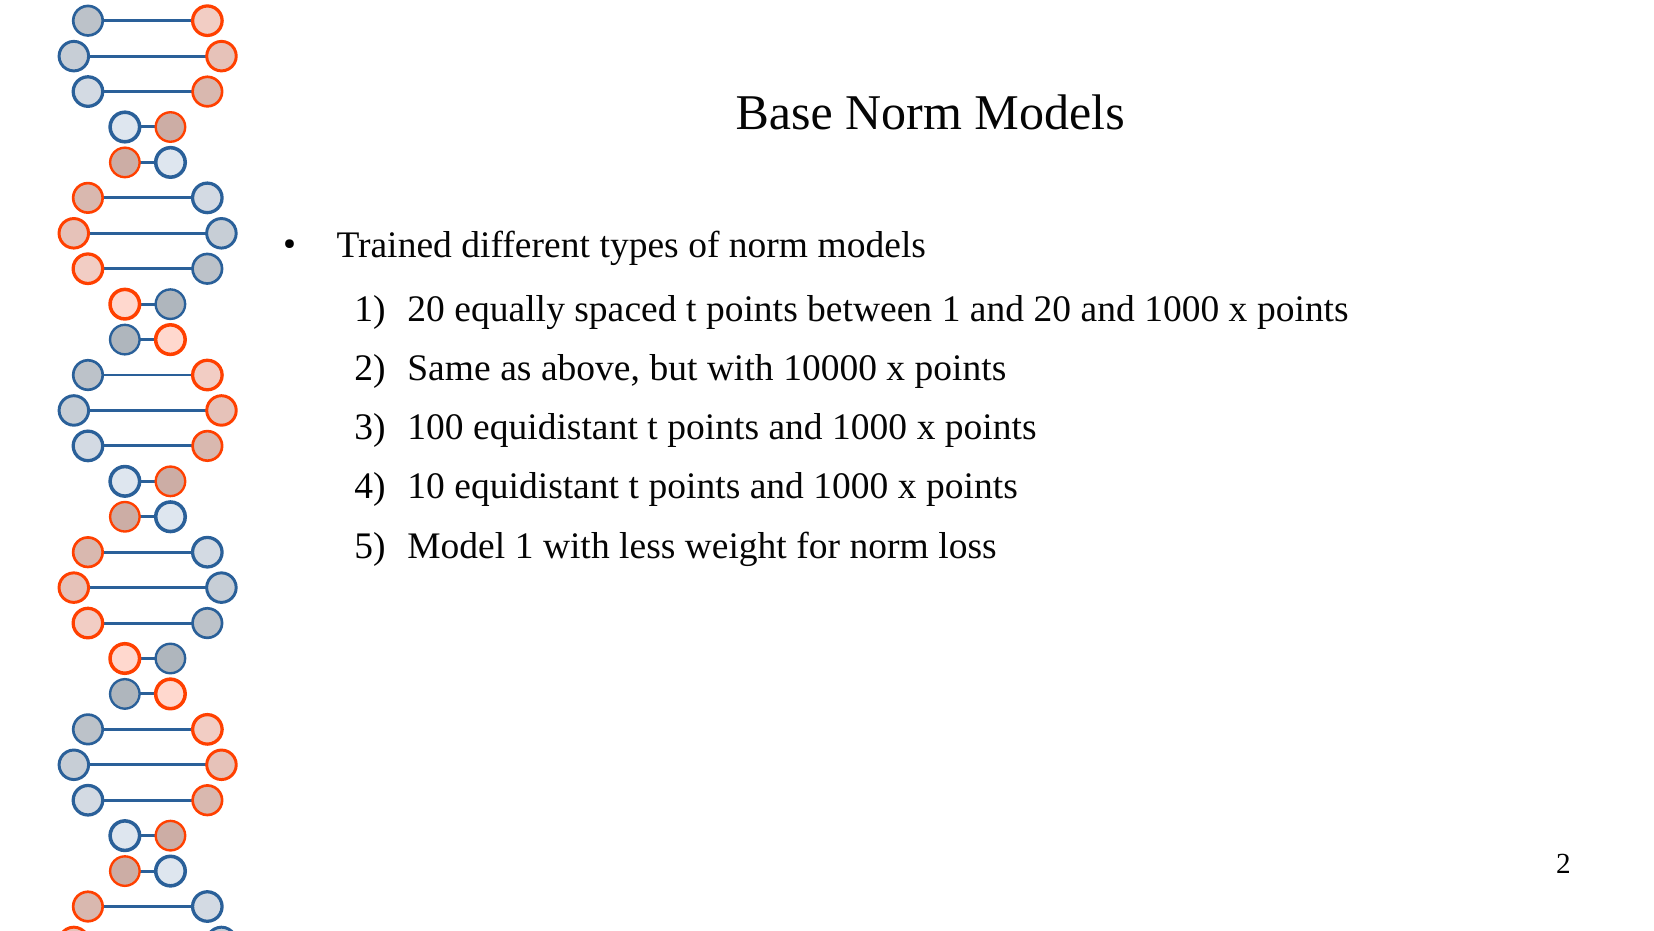

# Base Norm Models
Trained different types of norm models
20 equally spaced t points between 1 and 20 and 1000 x points
Same as above, but with 10000 x points
100 equidistant t points and 1000 x points
10 equidistant t points and 1000 x points
Model 1 with less weight for norm loss
2